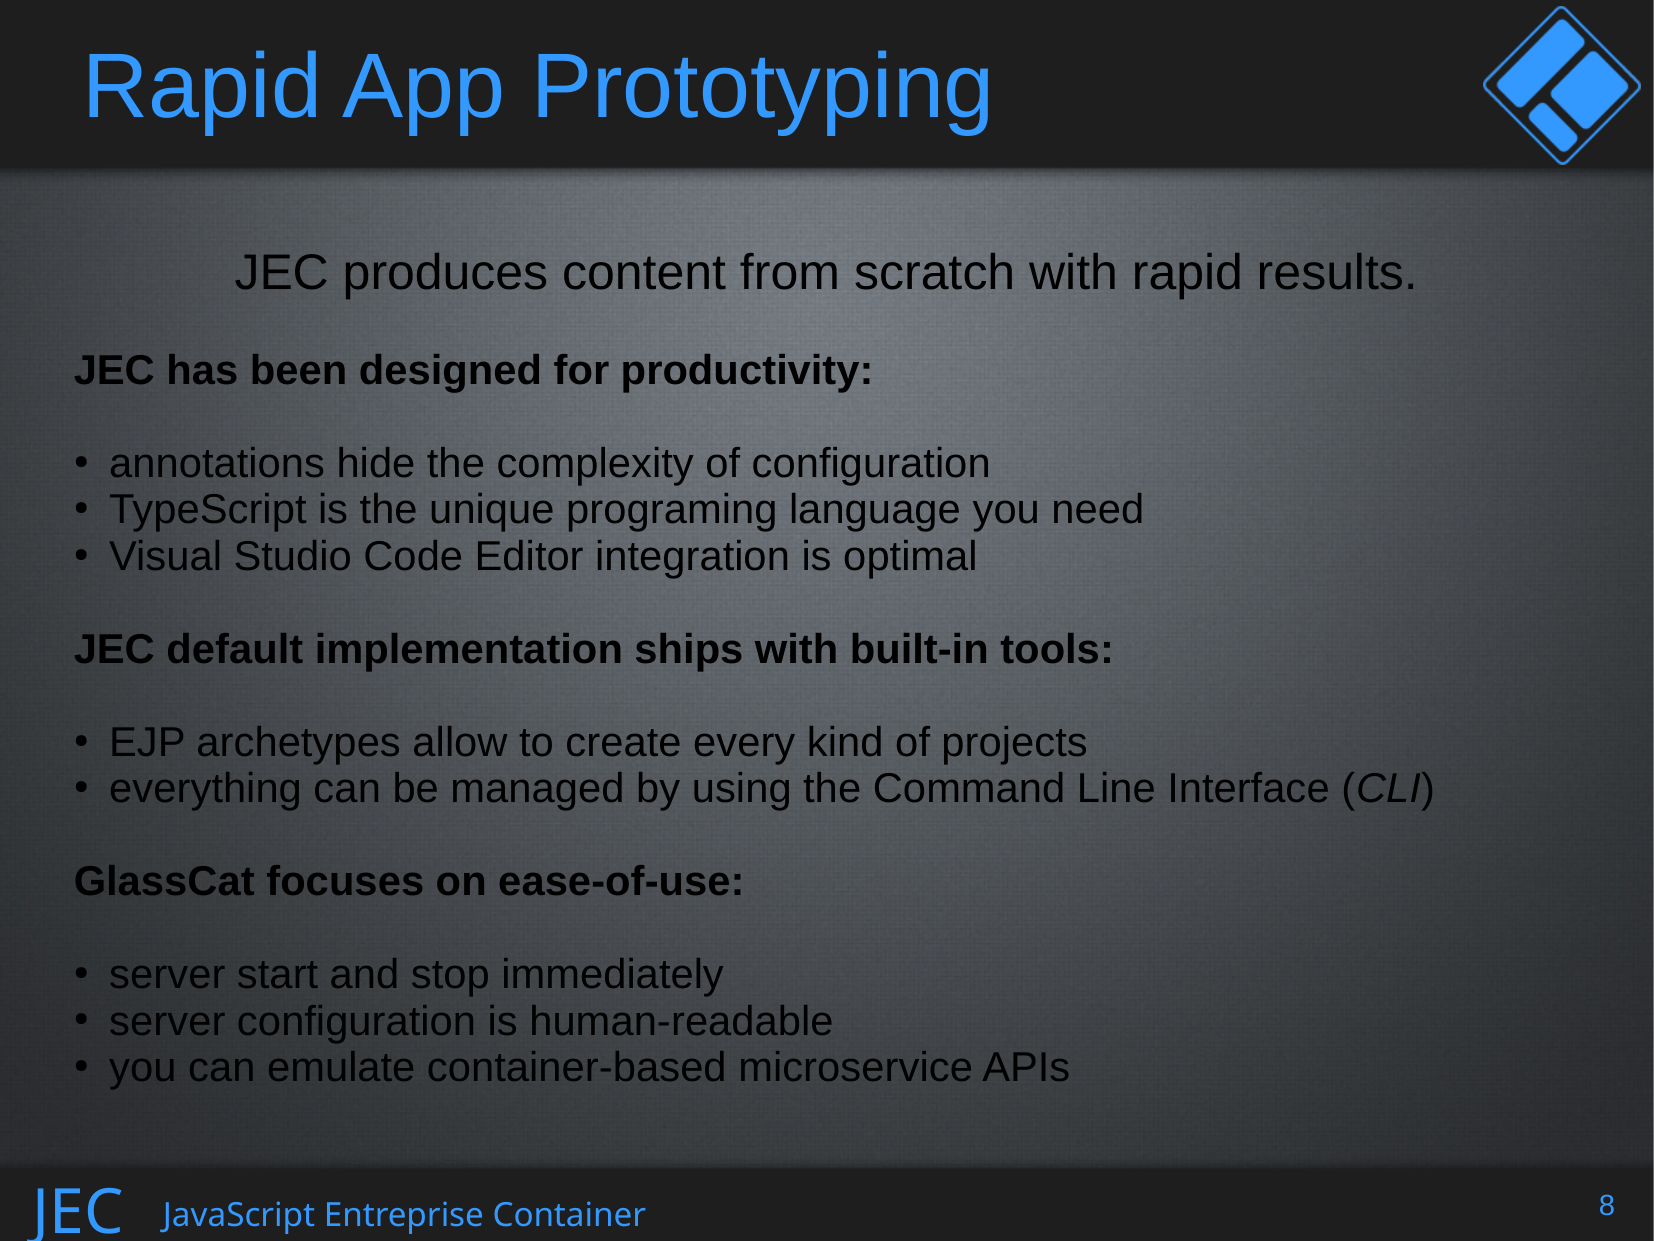

# Rapid App Prototyping
JEC produces content from scratch with rapid results.
JEC has been designed for productivity:
annotations hide the complexity of configuration
TypeScript is the unique programing language you need
Visual Studio Code Editor integration is optimal
JEC default implementation ships with built-in tools:
EJP archetypes allow to create every kind of projects
everything can be managed by using the Command Line Interface (CLI)
GlassCat focuses on ease-of-use:
server start and stop immediately
server configuration is human-readable
you can emulate container-based microservice APIs
JEC
8
JavaScript Entreprise Container